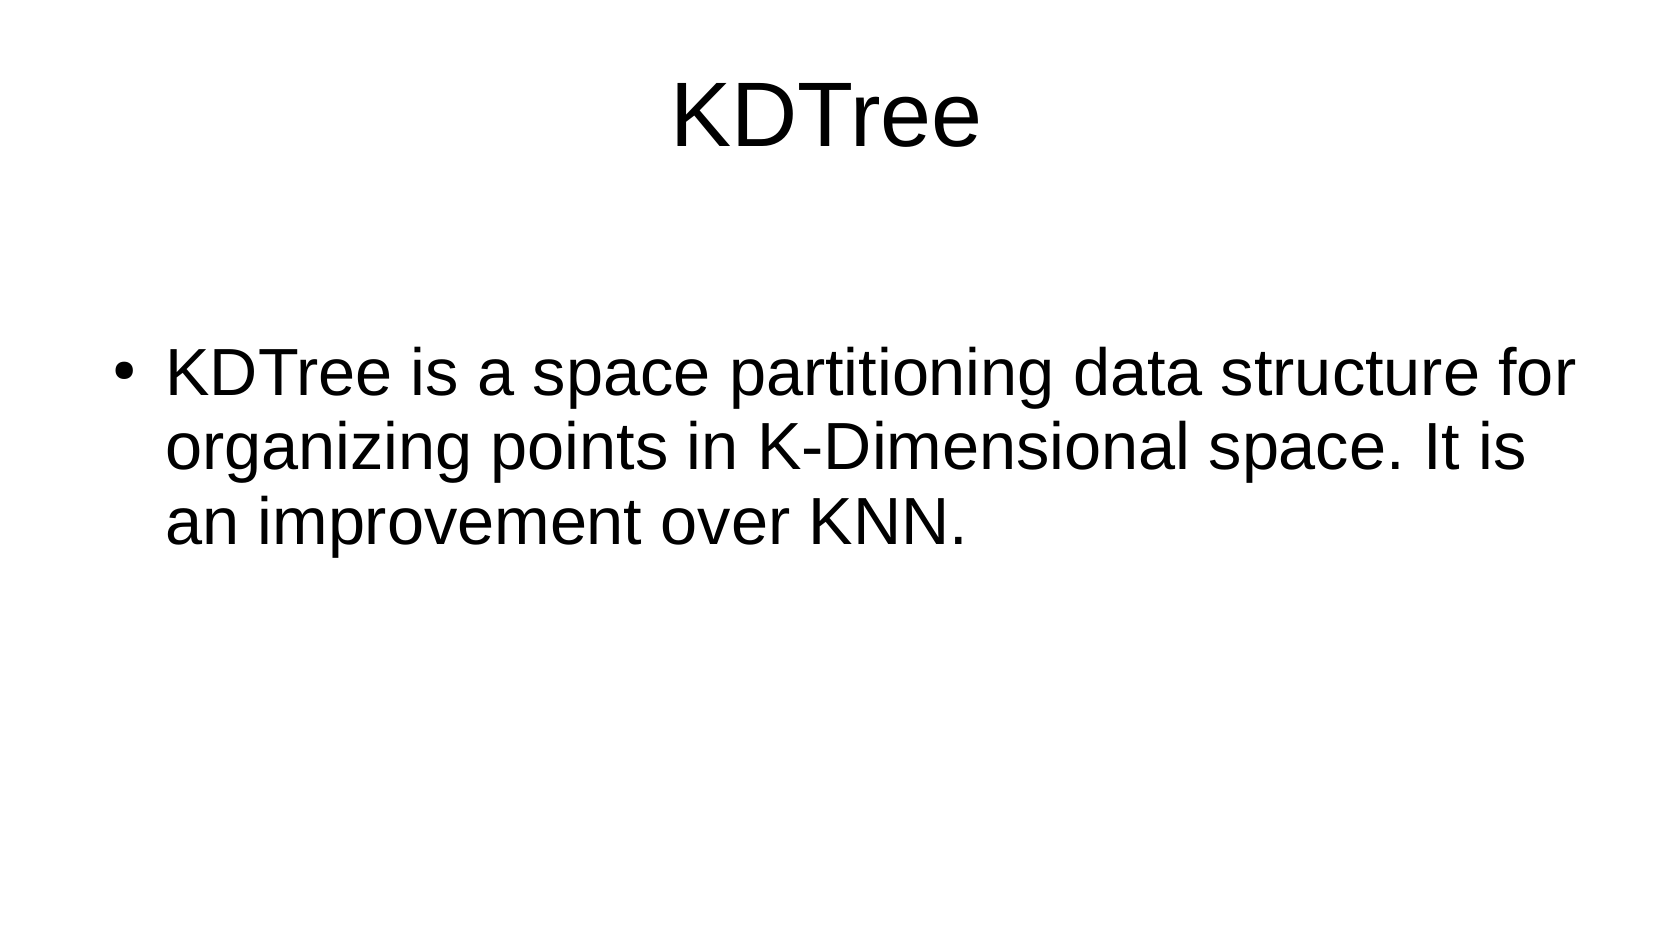

# KDTree
KDTree is a space partitioning data structure for organizing points in K-Dimensional space. It is an improvement over KNN.